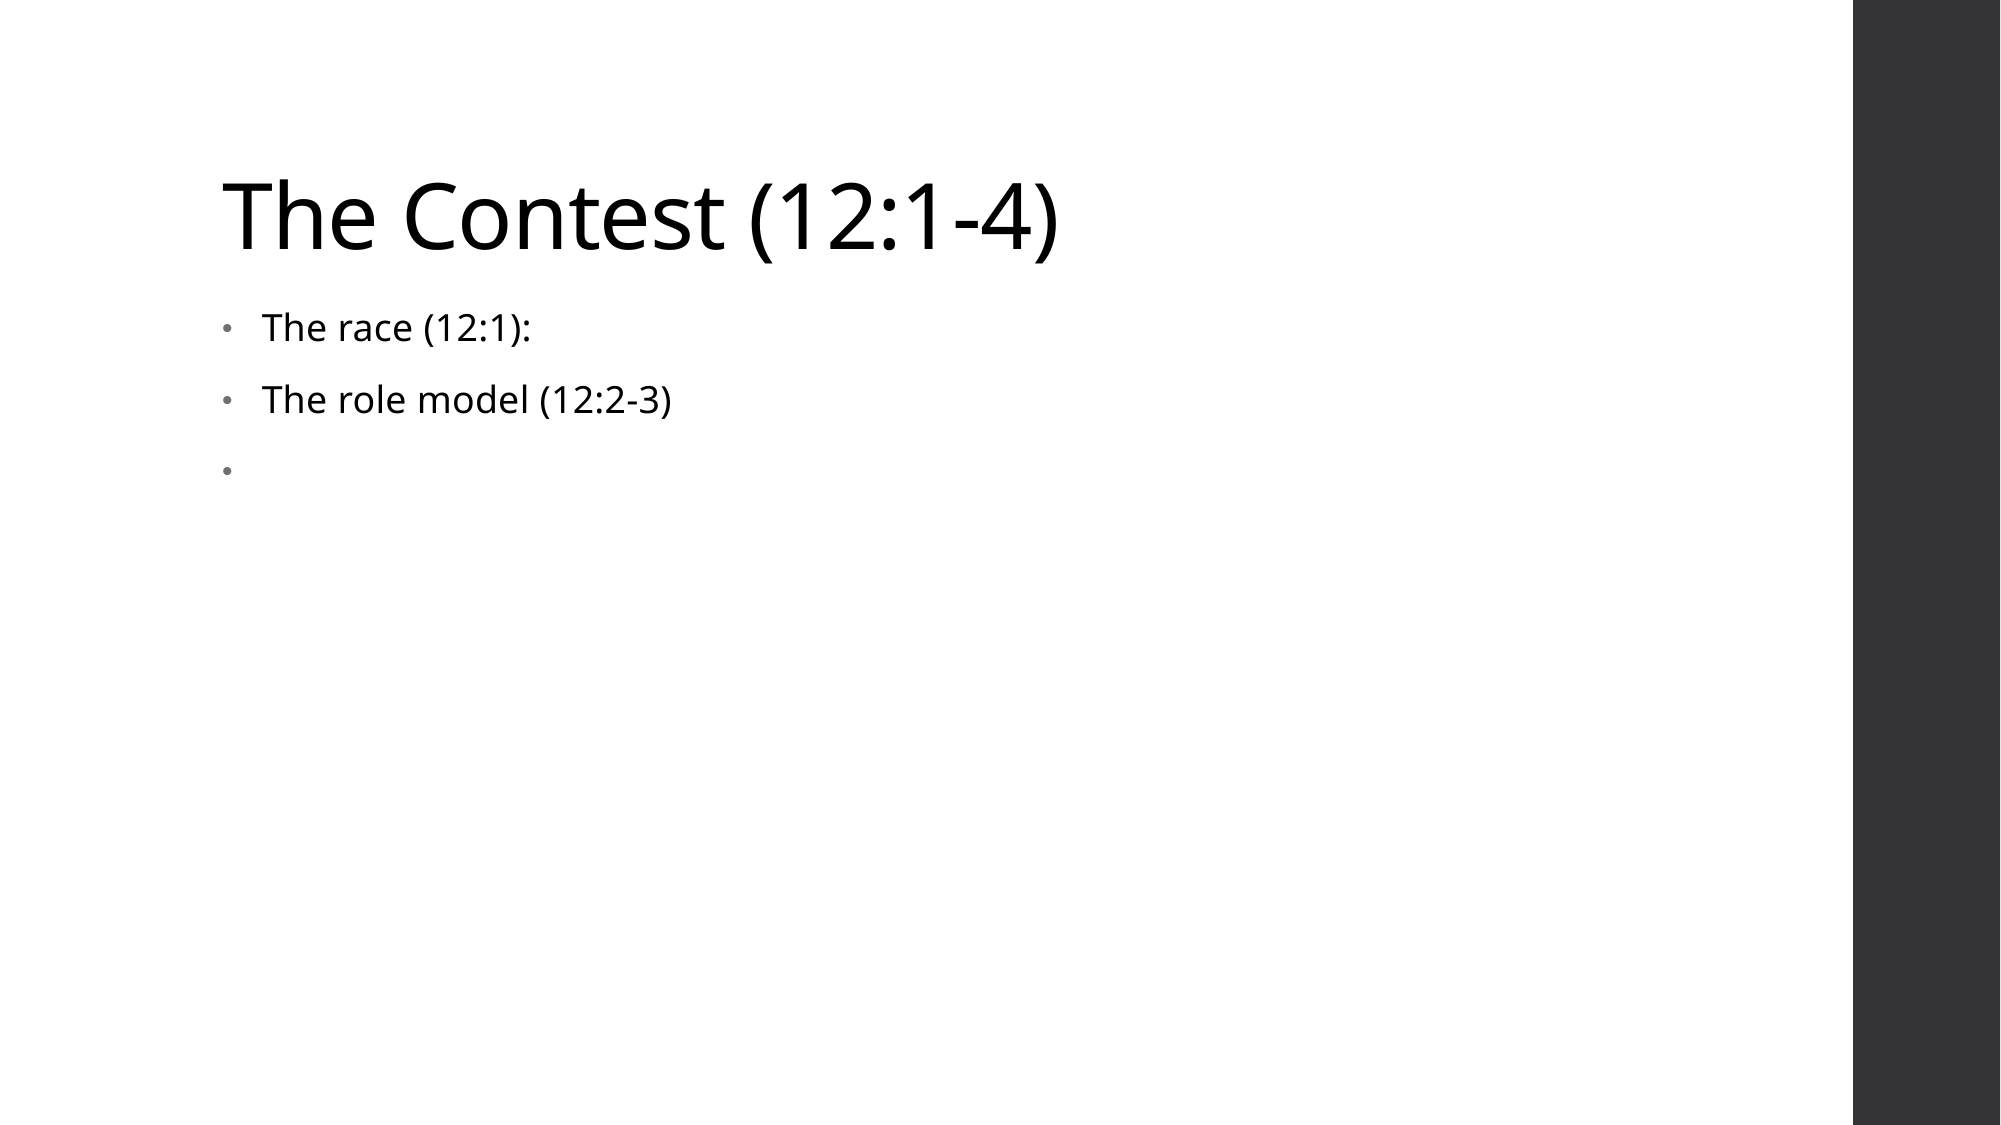

# The Contest (12:1-4)
 The race (12:1):
 The role model (12:2-3)